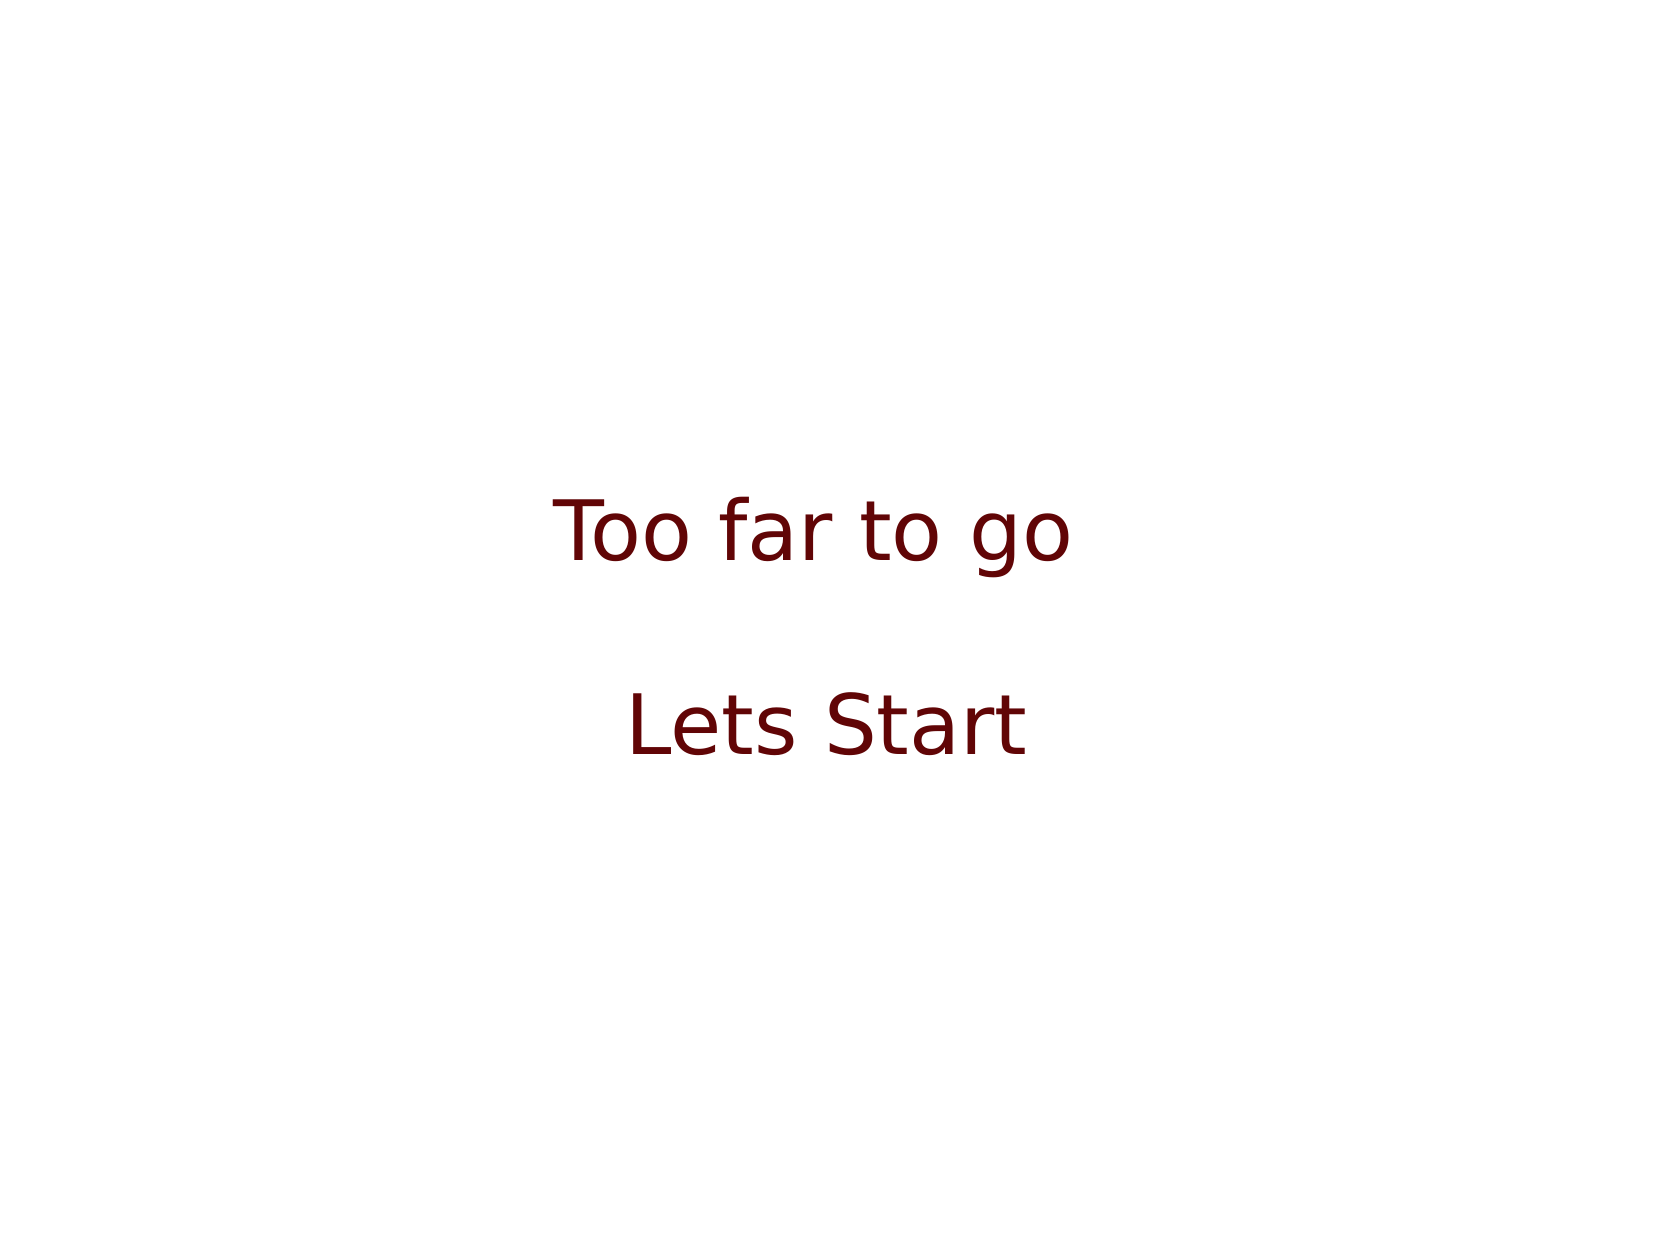

# Too far to go Lets Start